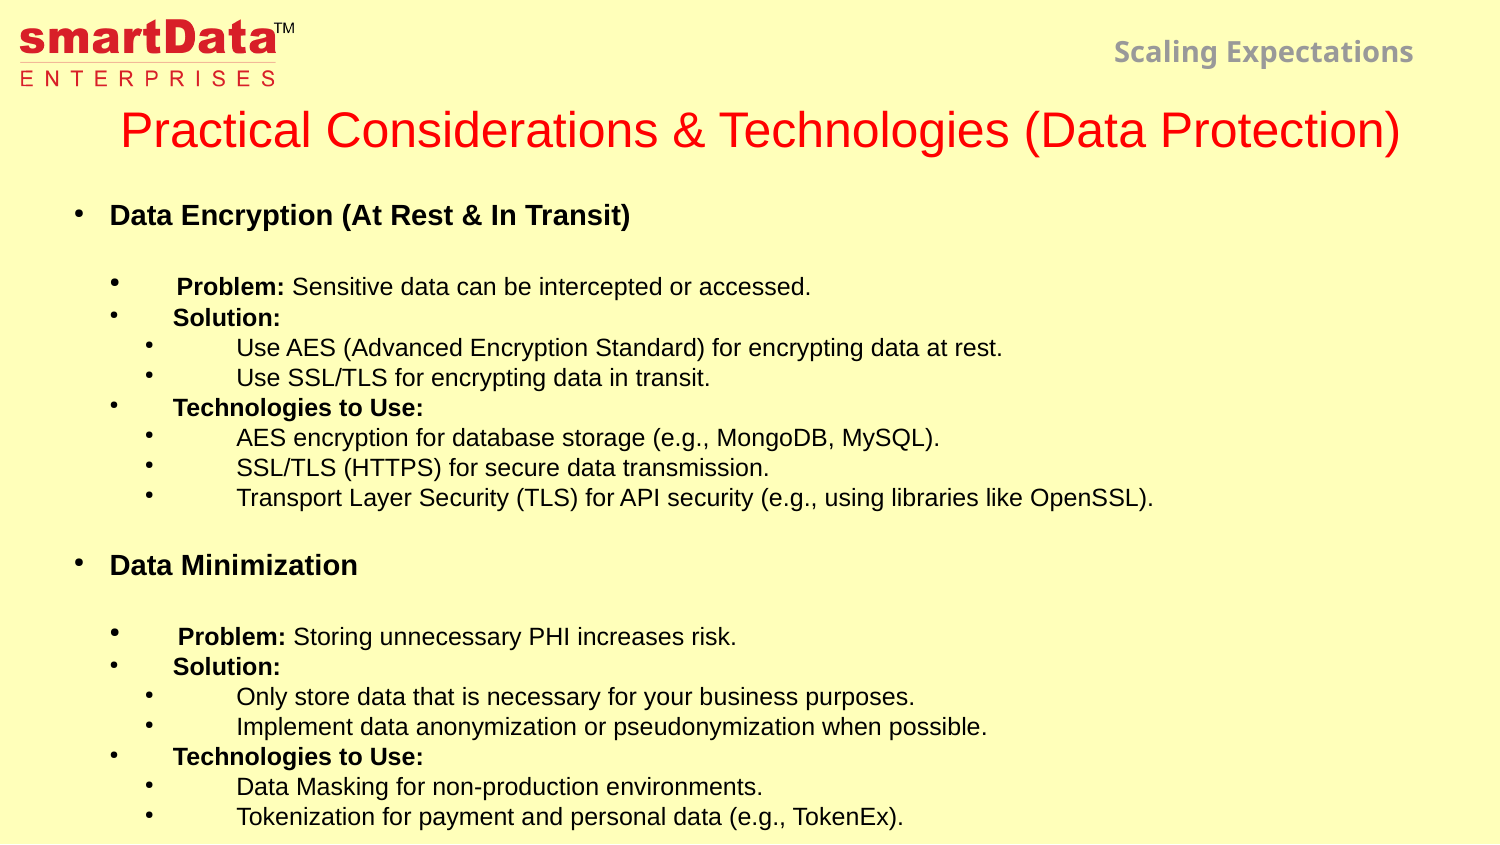

Scaling Expectations
# Practical Considerations & Technologies (Data Protection)
Data Encryption (At Rest & In Transit)
 Problem: Sensitive data can be intercepted or accessed.
 Solution:
 Use AES (Advanced Encryption Standard) for encrypting data at rest.
 Use SSL/TLS for encrypting data in transit.
 Technologies to Use:
 AES encryption for database storage (e.g., MongoDB, MySQL).
 SSL/TLS (HTTPS) for secure data transmission.
 Transport Layer Security (TLS) for API security (e.g., using libraries like OpenSSL).
Data Minimization
 Problem: Storing unnecessary PHI increases risk.
 Solution:
 Only store data that is necessary for your business purposes.
 Implement data anonymization or pseudonymization when possible.
 Technologies to Use:
 Data Masking for non-production environments.
 Tokenization for payment and personal data (e.g., TokenEx).